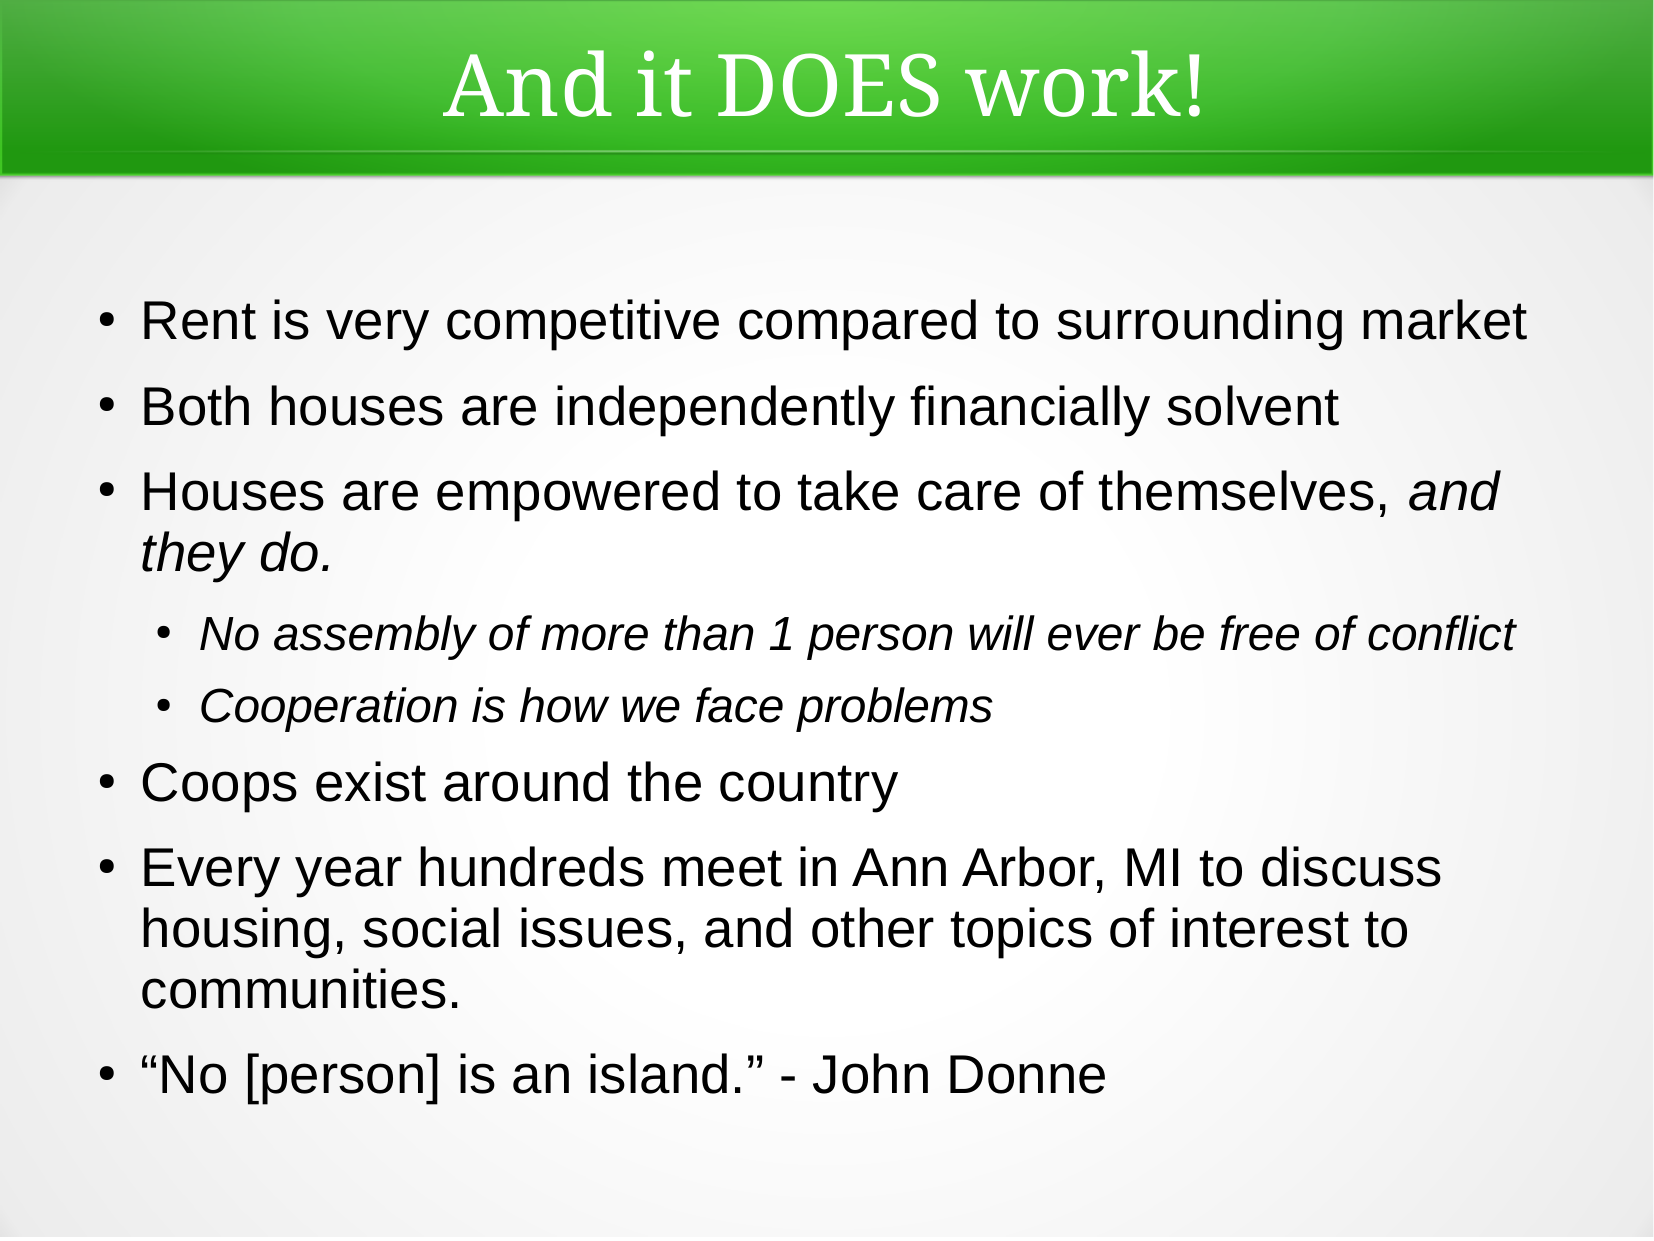

# And it DOES work!
Rent is very competitive compared to surrounding market
Both houses are independently financially solvent
Houses are empowered to take care of themselves, and they do.
No assembly of more than 1 person will ever be free of conflict
Cooperation is how we face problems
Coops exist around the country
Every year hundreds meet in Ann Arbor, MI to discuss housing, social issues, and other topics of interest to communities.
“No [person] is an island.” - John Donne